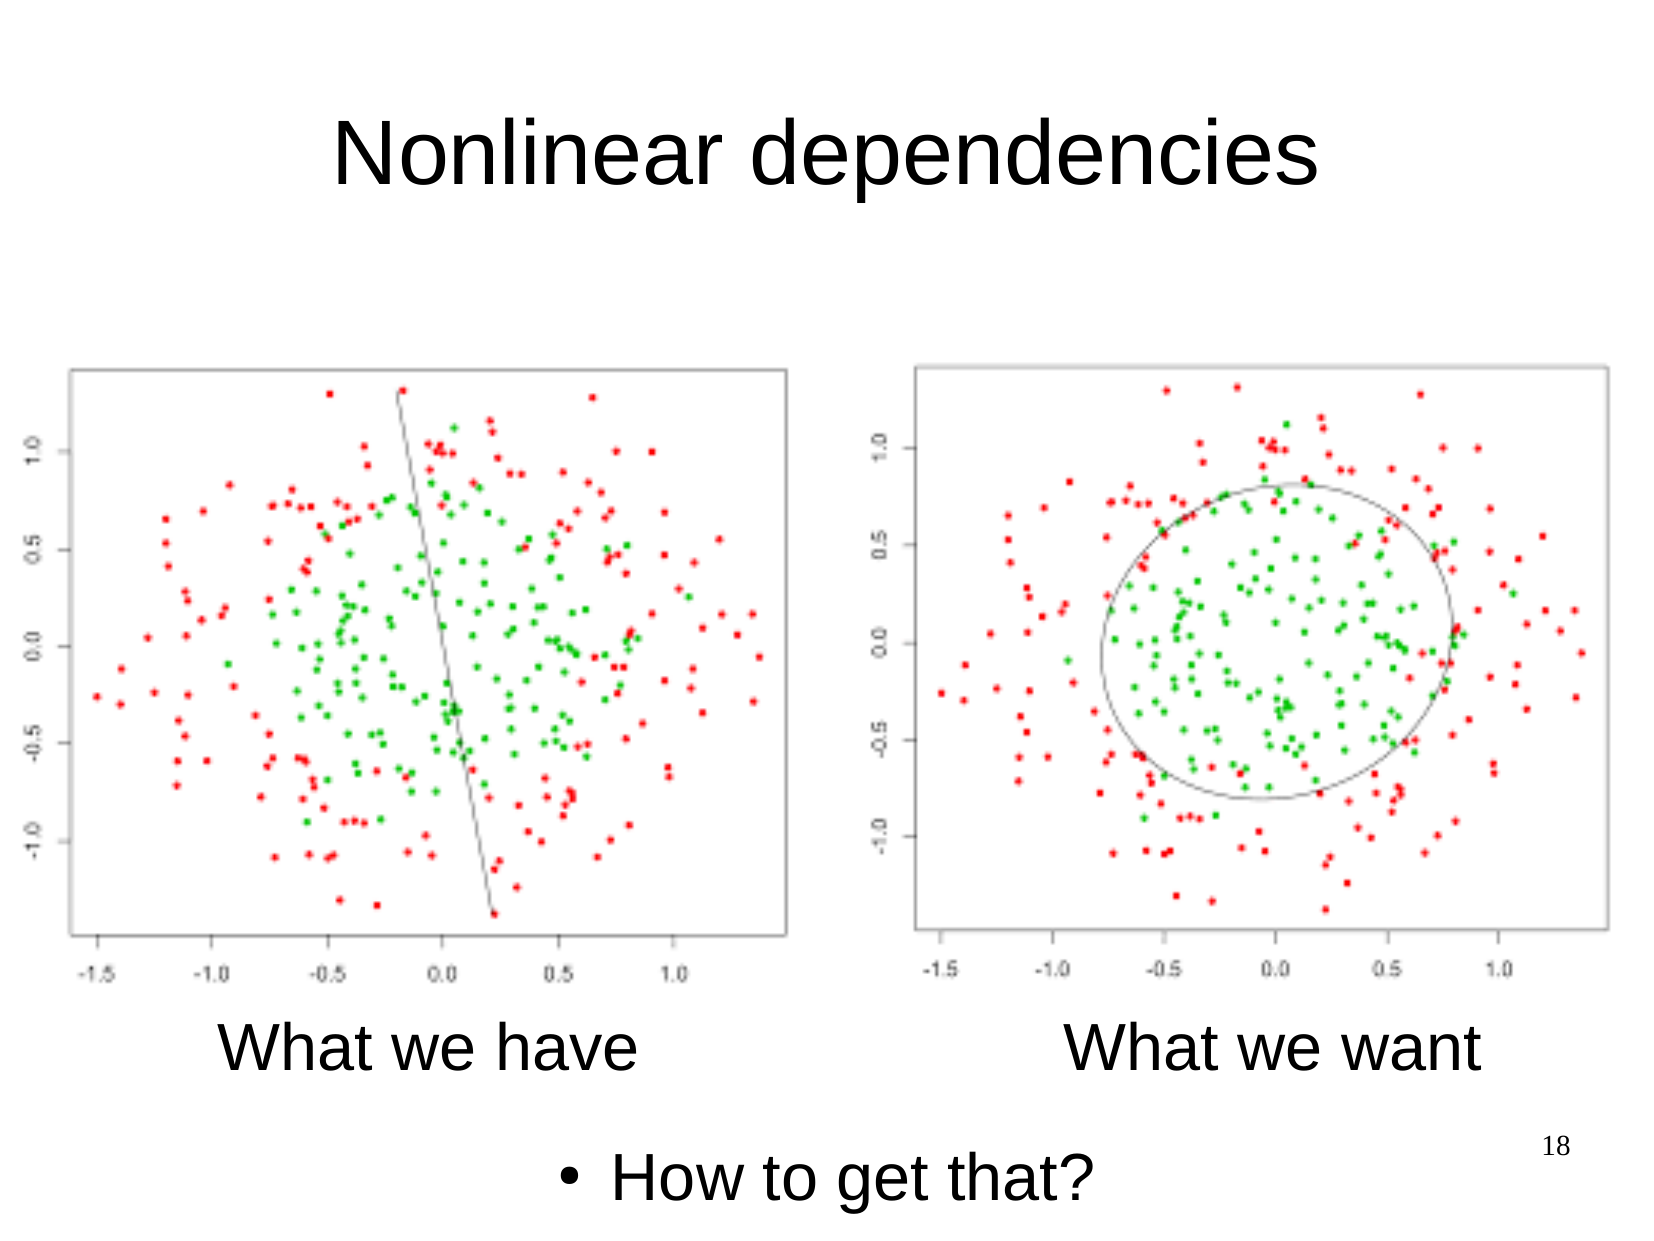

# Nonlinear dependencies
What we have What we want
18
How to get that?